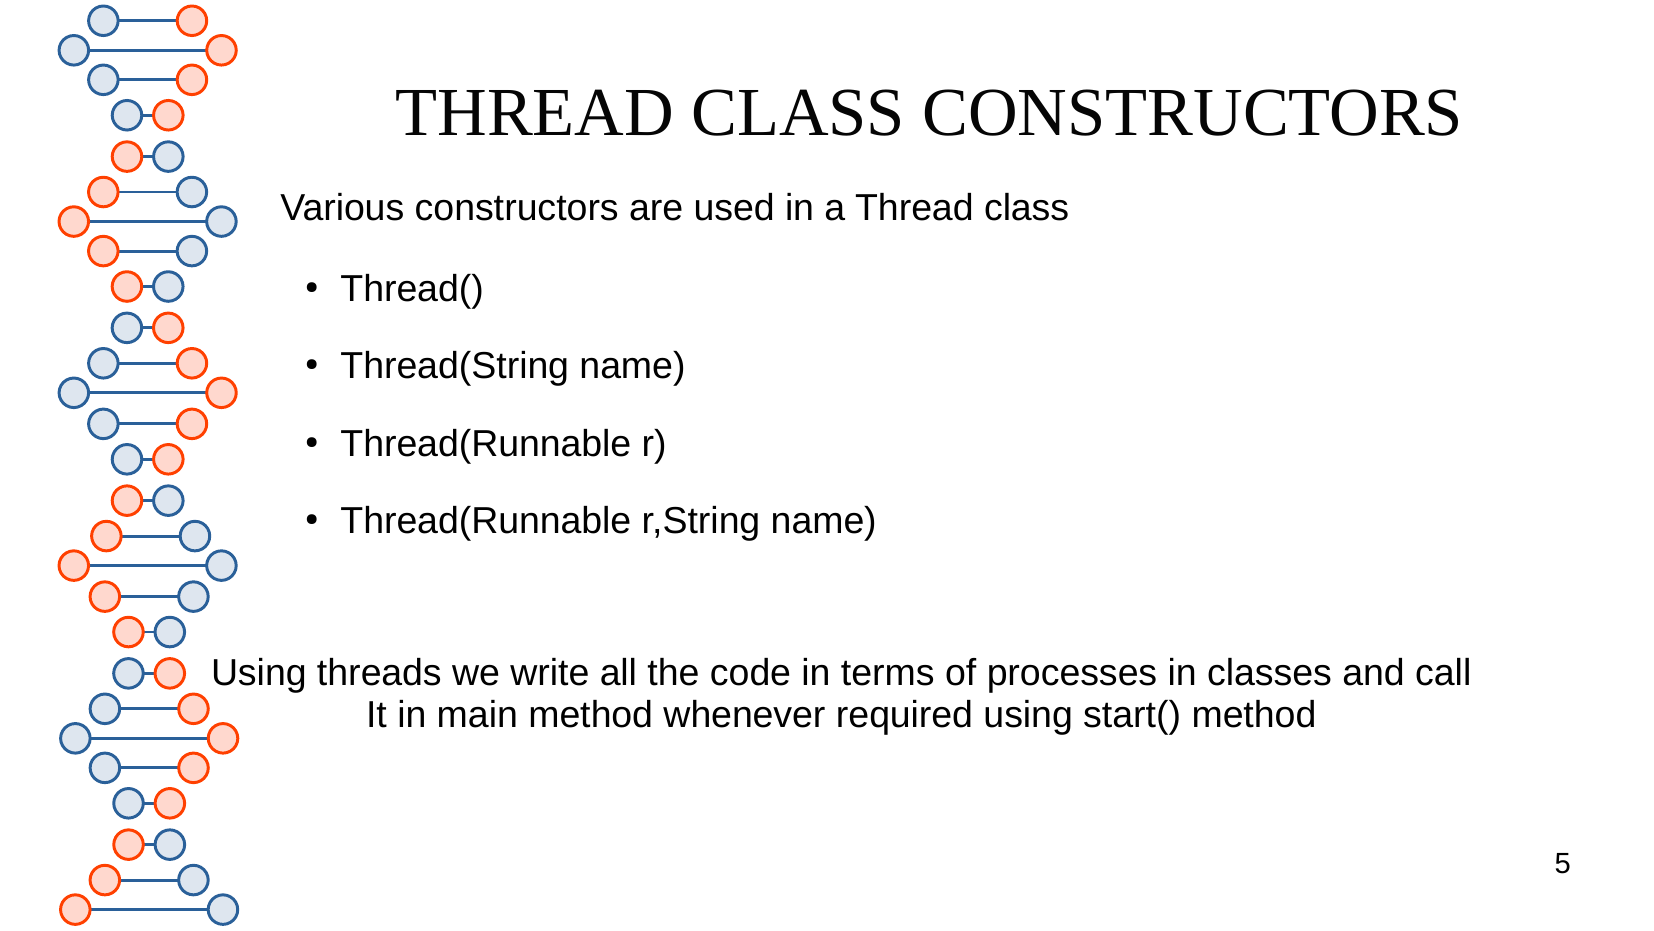

# THREAD CLASS CONSTRUCTORS
Various constructors are used in a Thread class
Thread()
Thread(String name)
Thread(Runnable r)
Thread(Runnable r,String name)
Using threads we write all the code in terms of processes in classes and call
It in main method whenever required using start() method
5